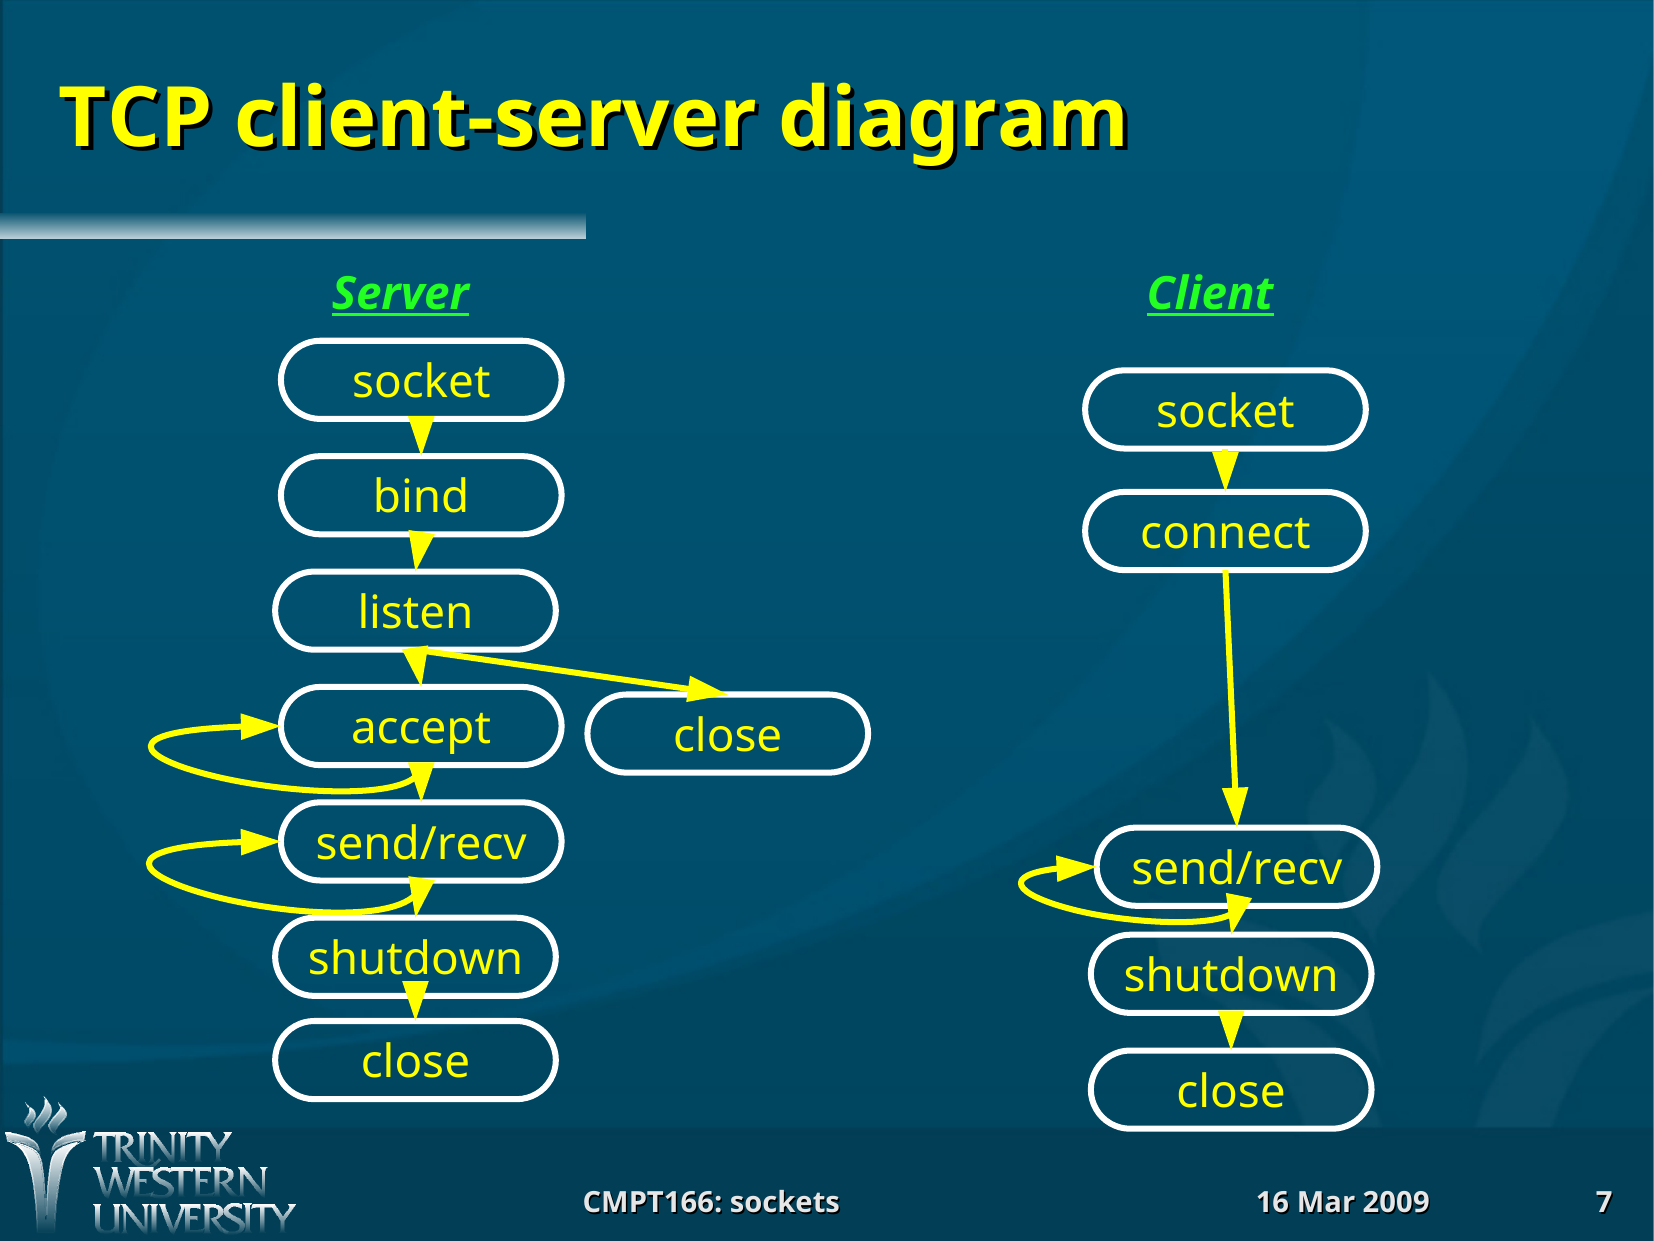

# TCP client-server diagram
Server
Client
socket
socket
bind
connect
listen
accept
close
send/recv
send/recv
shutdown
shutdown
close
close
CMPT166: sockets
16 Mar 2009
7